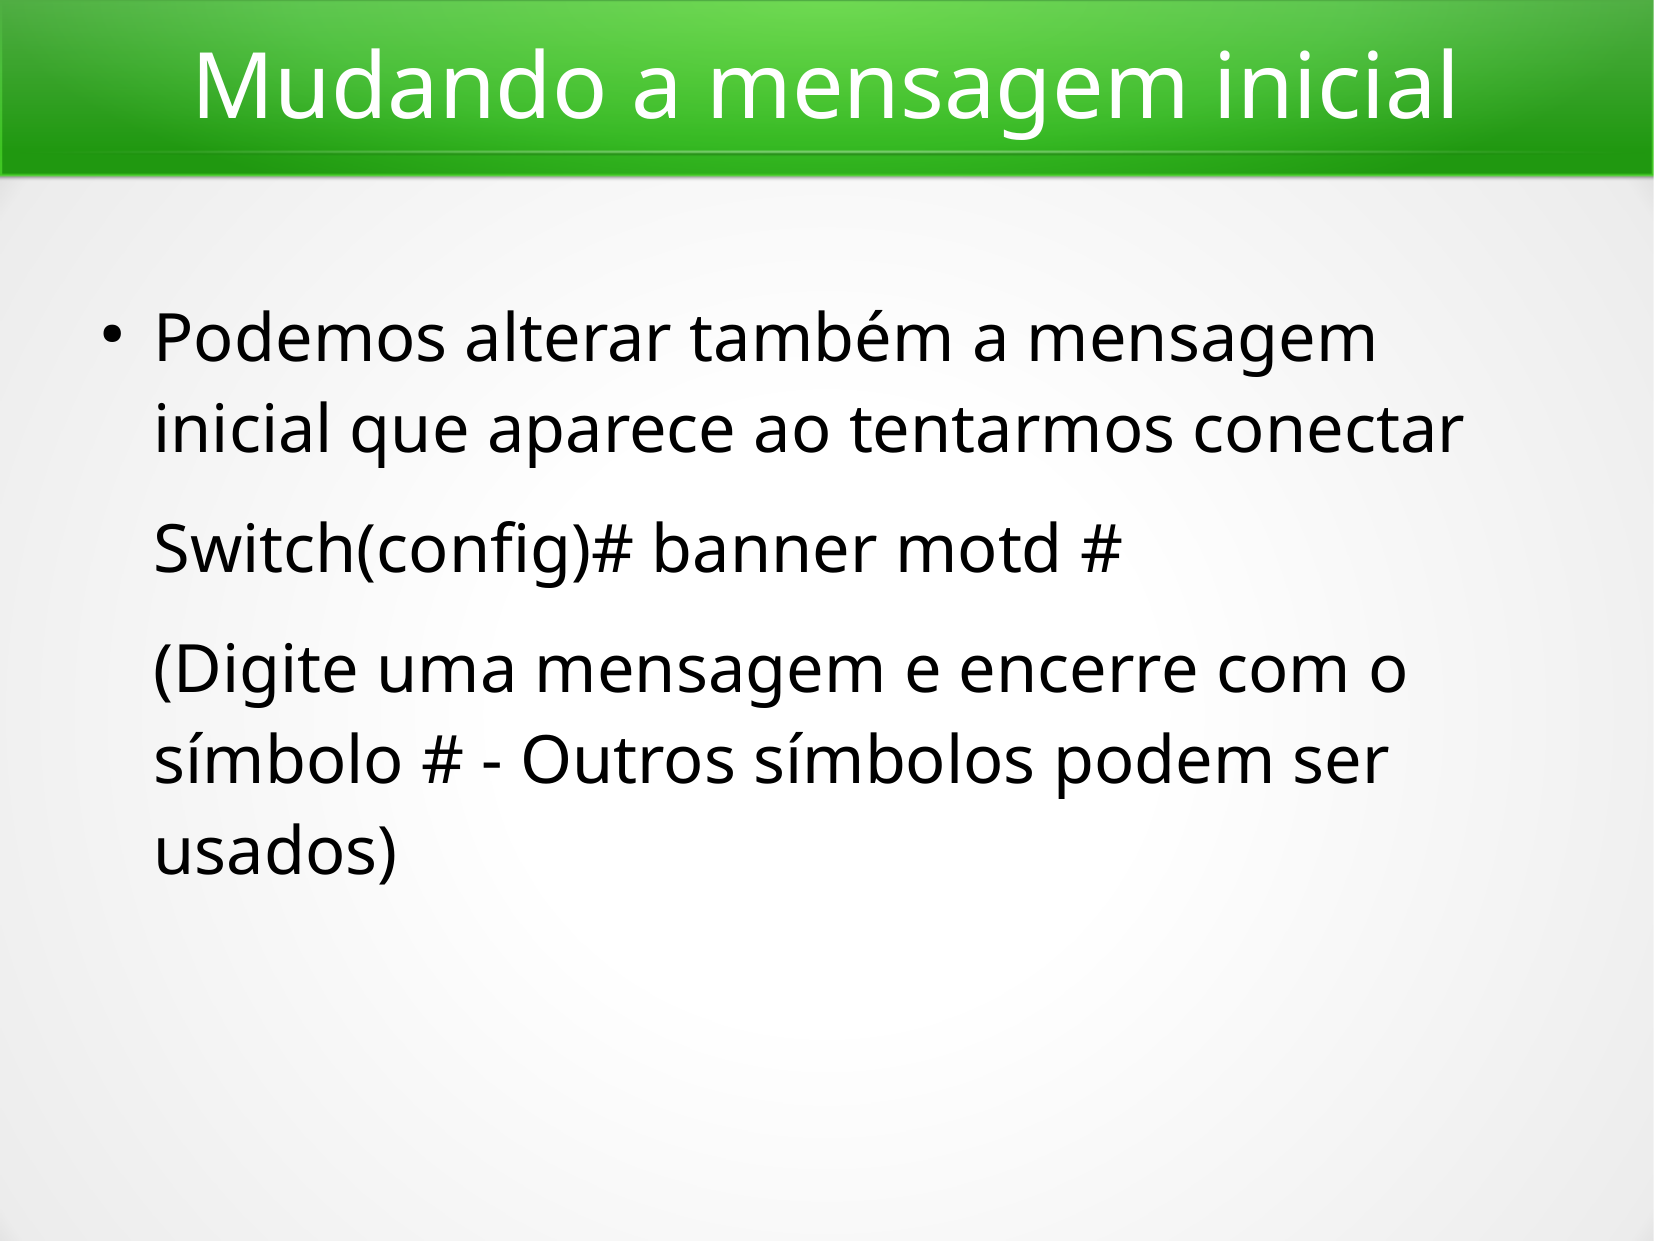

# Mudando a mensagem inicial
Podemos alterar também a mensagem inicial que aparece ao tentarmos conectar
Switch(config)# banner motd #
(Digite uma mensagem e encerre com o símbolo # - Outros símbolos podem ser usados)